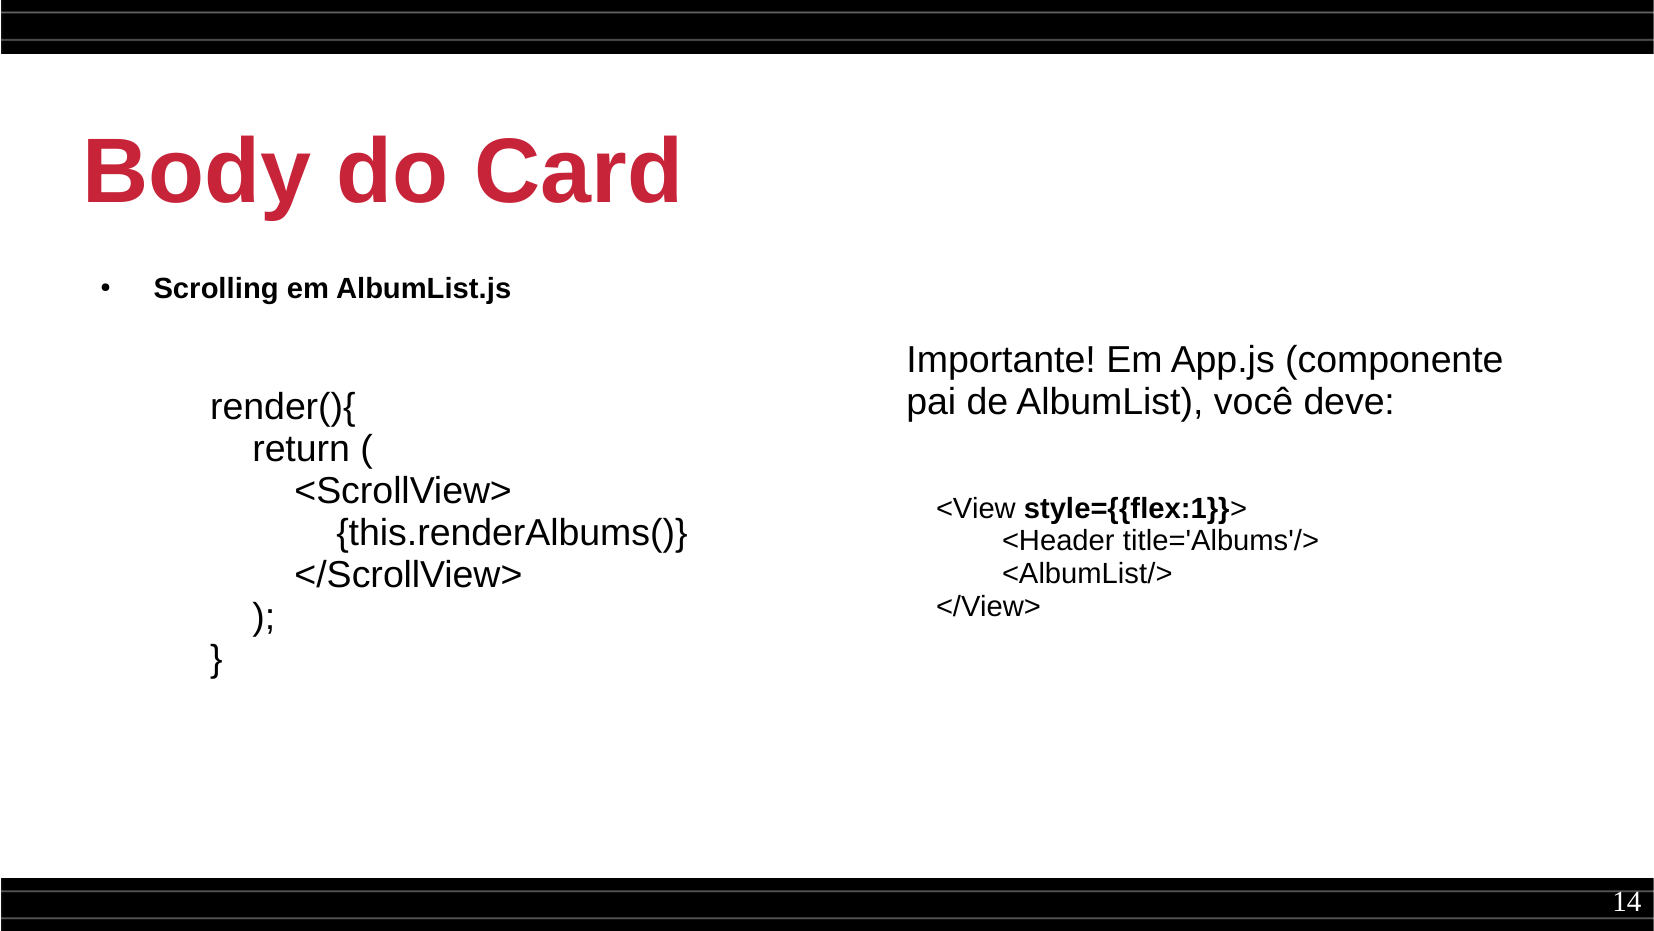

# Body do Card
Scrolling em AlbumList.js
Importante! Em App.js (componente
pai de AlbumList), você deve:
 render(){
 return (
 <ScrollView>
 {this.renderAlbums()}
 </ScrollView>
 );
 }
<View style={{flex:1}}>
 <Header title='Albums'/>
 <AlbumList/>
</View>